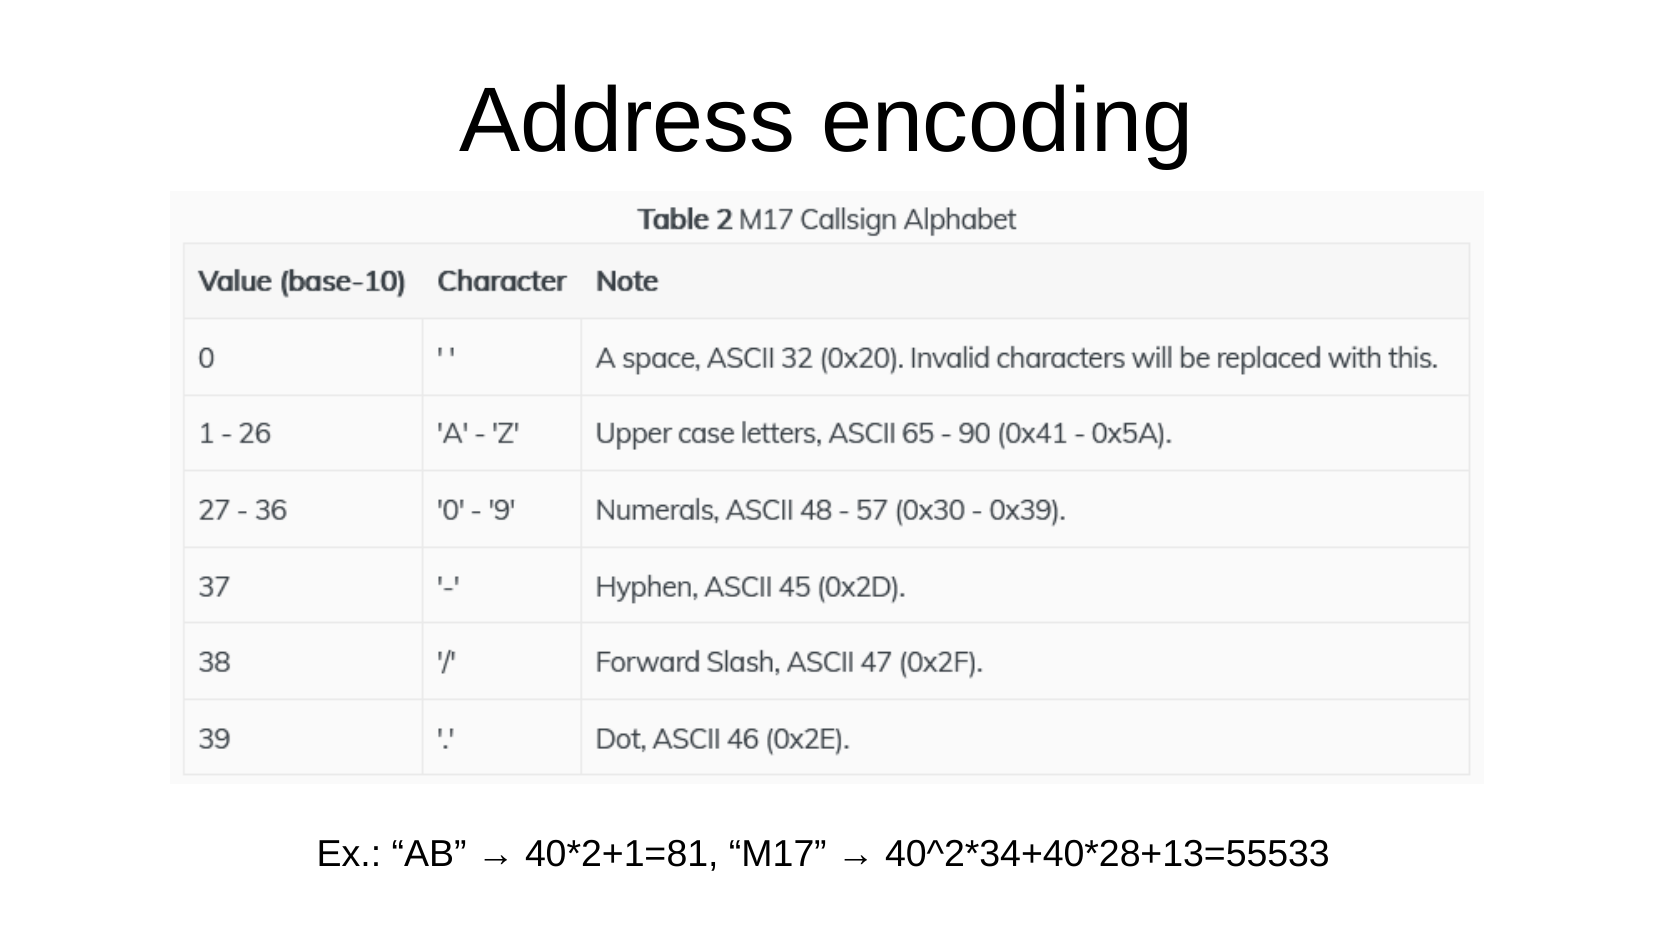

Address encoding
Ex.: “AB” → 40*2+1=81, “M17” → 40^2*34+40*28+13=55533